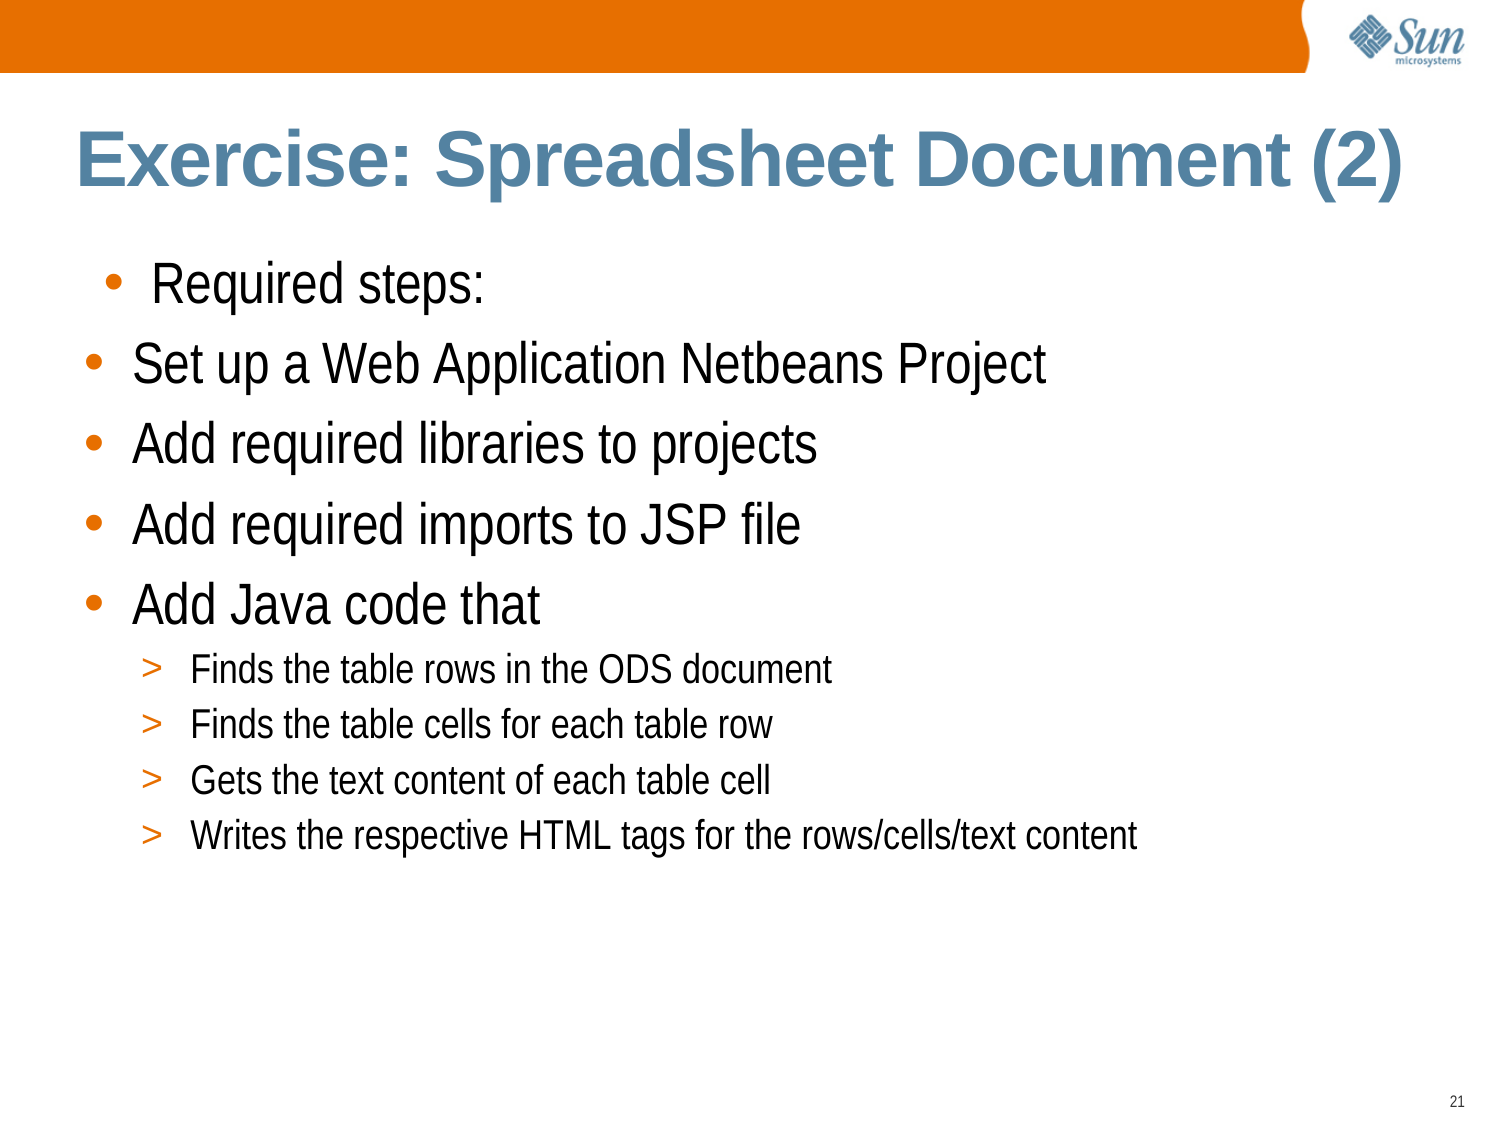

# Exercise: Spreadsheet Document (2)
Required steps:
Set up a Web Application Netbeans Project
Add required libraries to projects
Add required imports to JSP file
Add Java code that
Finds the table rows in the ODS document
Finds the table cells for each table row
Gets the text content of each table cell
Writes the respective HTML tags for the rows/cells/text content